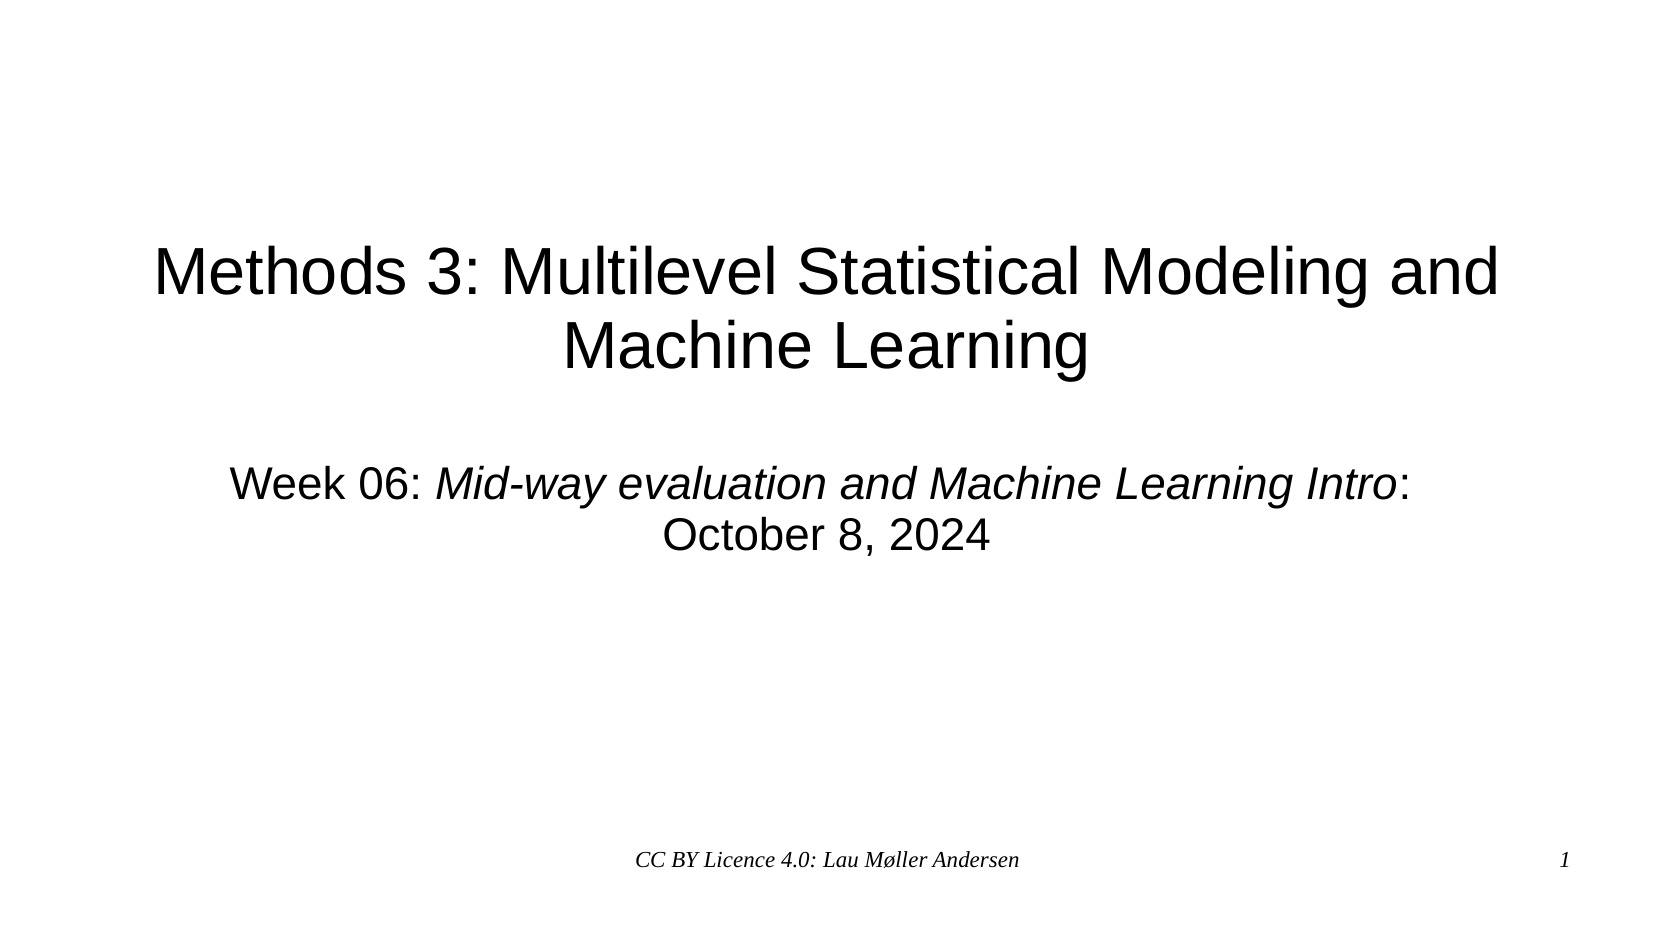

# Methods 3: Multilevel Statistical Modeling and Machine Learning
Week 06: Mid-way evaluation and Machine Learning Intro:
October 8, 2024
CC BY Licence 4.0: Lau Møller Andersen
1